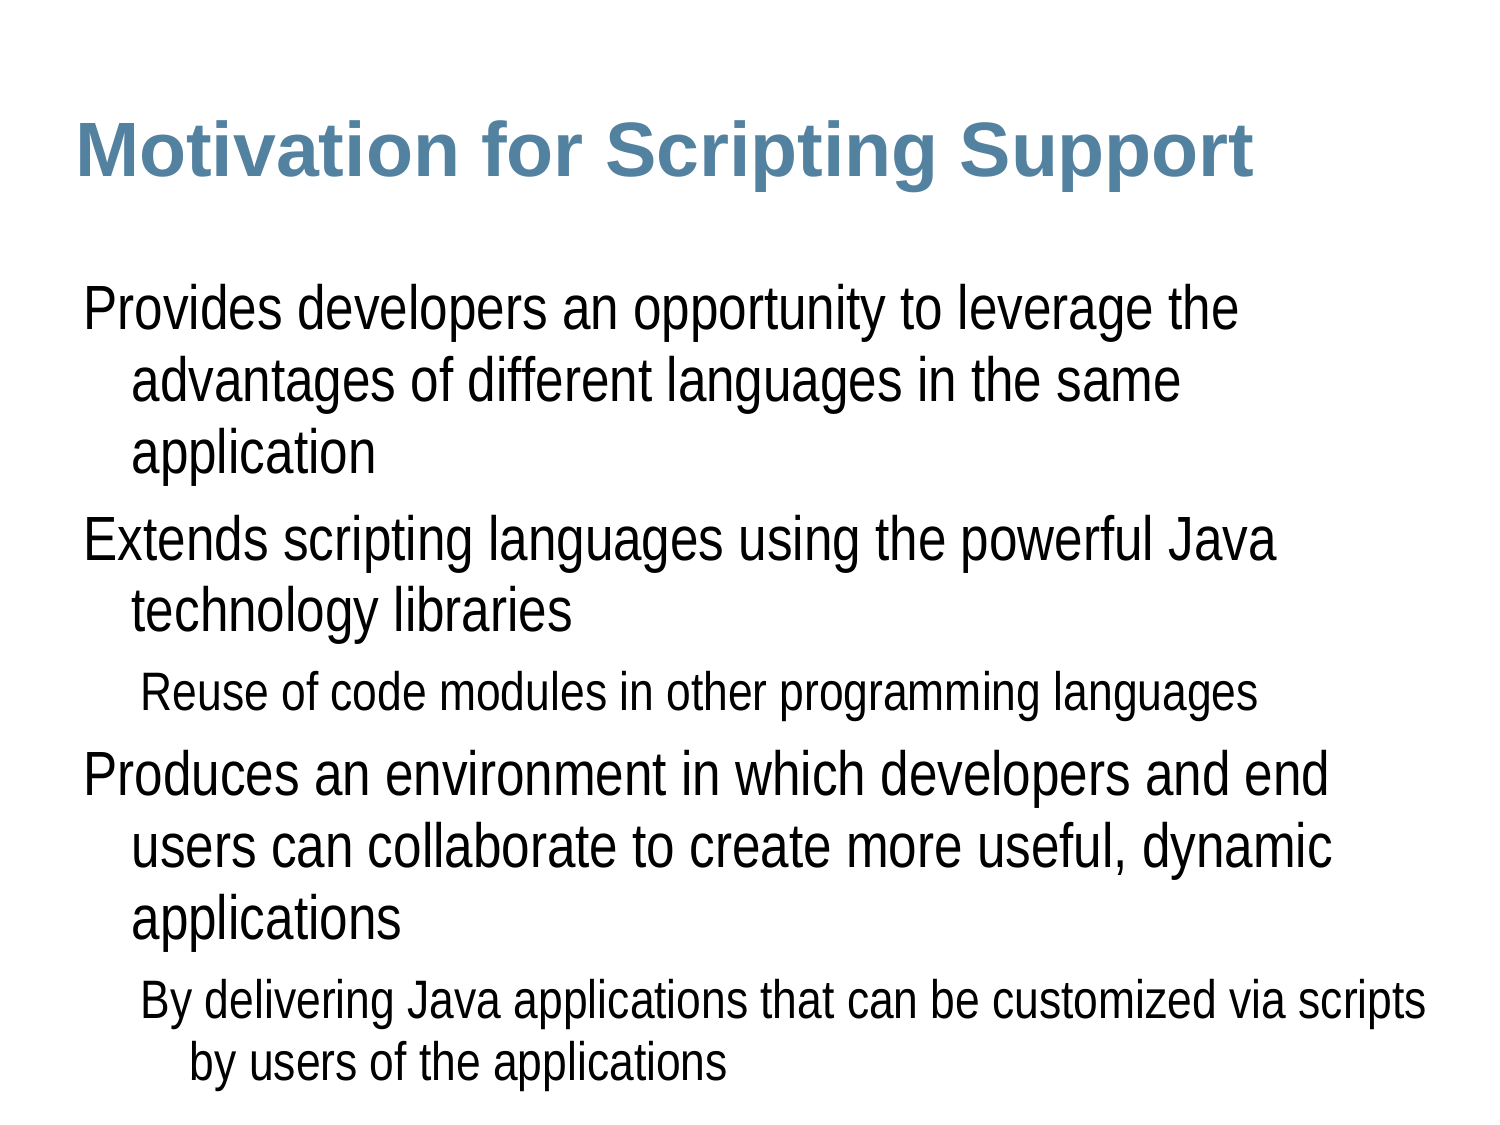

# Motivation for Scripting Support
Provides developers an opportunity to leverage the advantages of different languages in the same application
Extends scripting languages using the powerful Java technology libraries
Reuse of code modules in other programming languages
Produces an environment in which developers and end users can collaborate to create more useful, dynamic applications
By delivering Java applications that can be customized via scripts by users of the applications